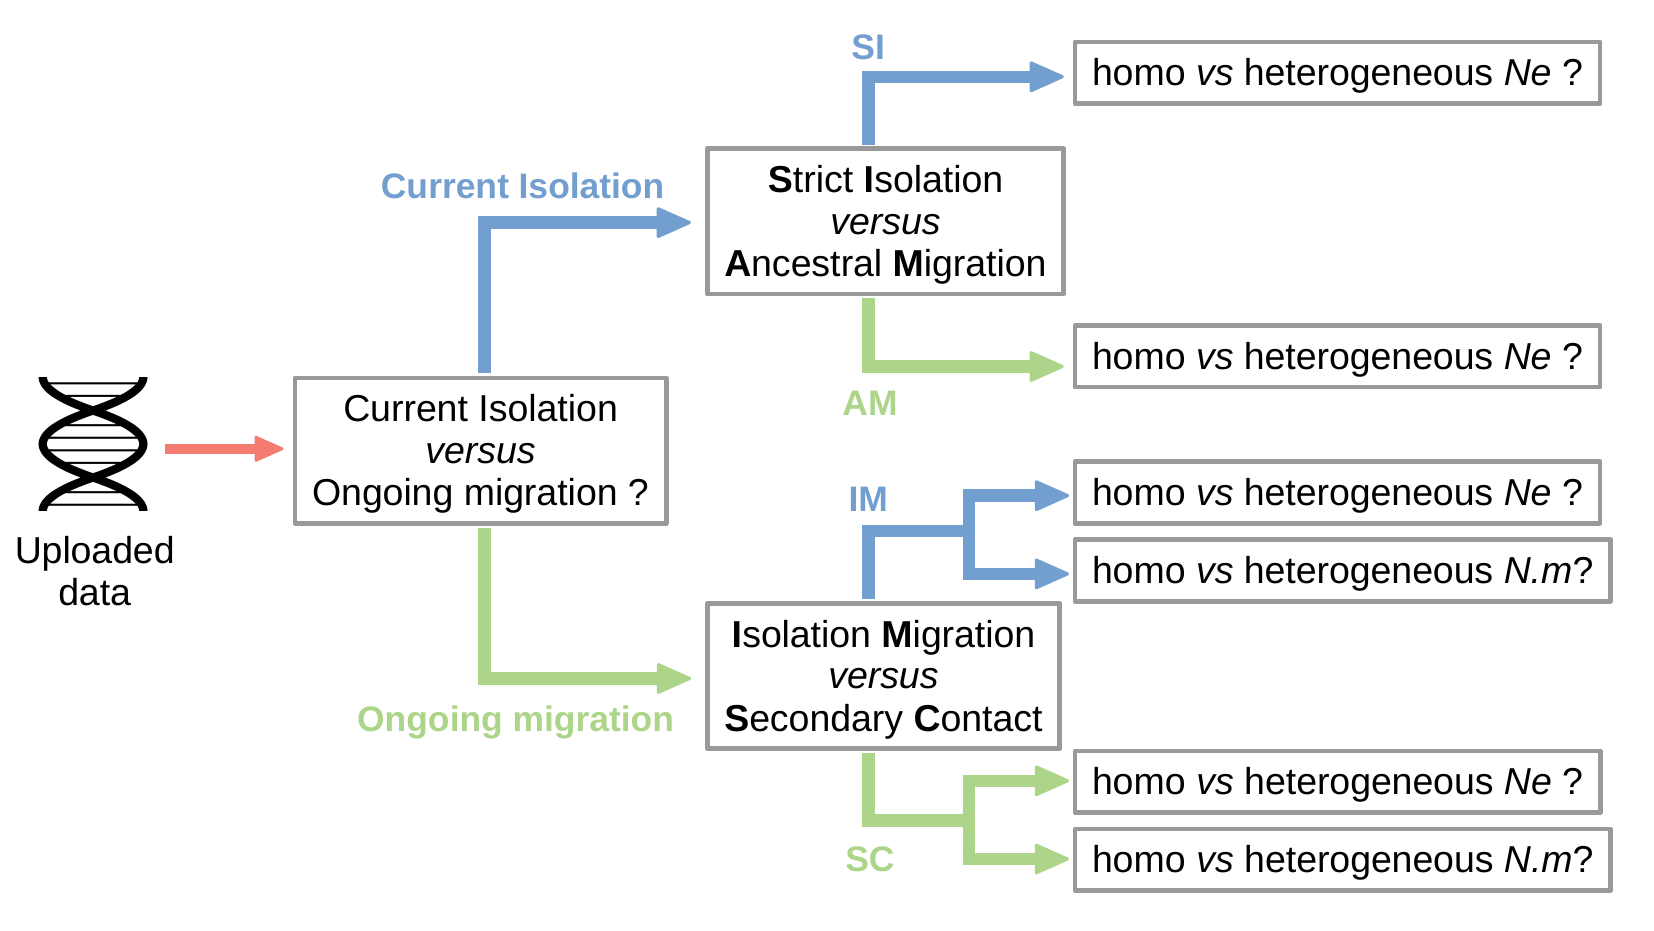

SI
homo vs heterogeneous Ne ?
Strict Isolation
versus
Ancestral Migration
Current Isolation
homo vs heterogeneous Ne ?
AM
Current Isolation
versus
Ongoing migration ?
homo vs heterogeneous Ne ?
IM
Uploaded
data
homo vs heterogeneous N.m?
Isolation Migration
versus
Secondary Contact
Ongoing migration
homo vs heterogeneous Ne ?
homo vs heterogeneous N.m?
SC